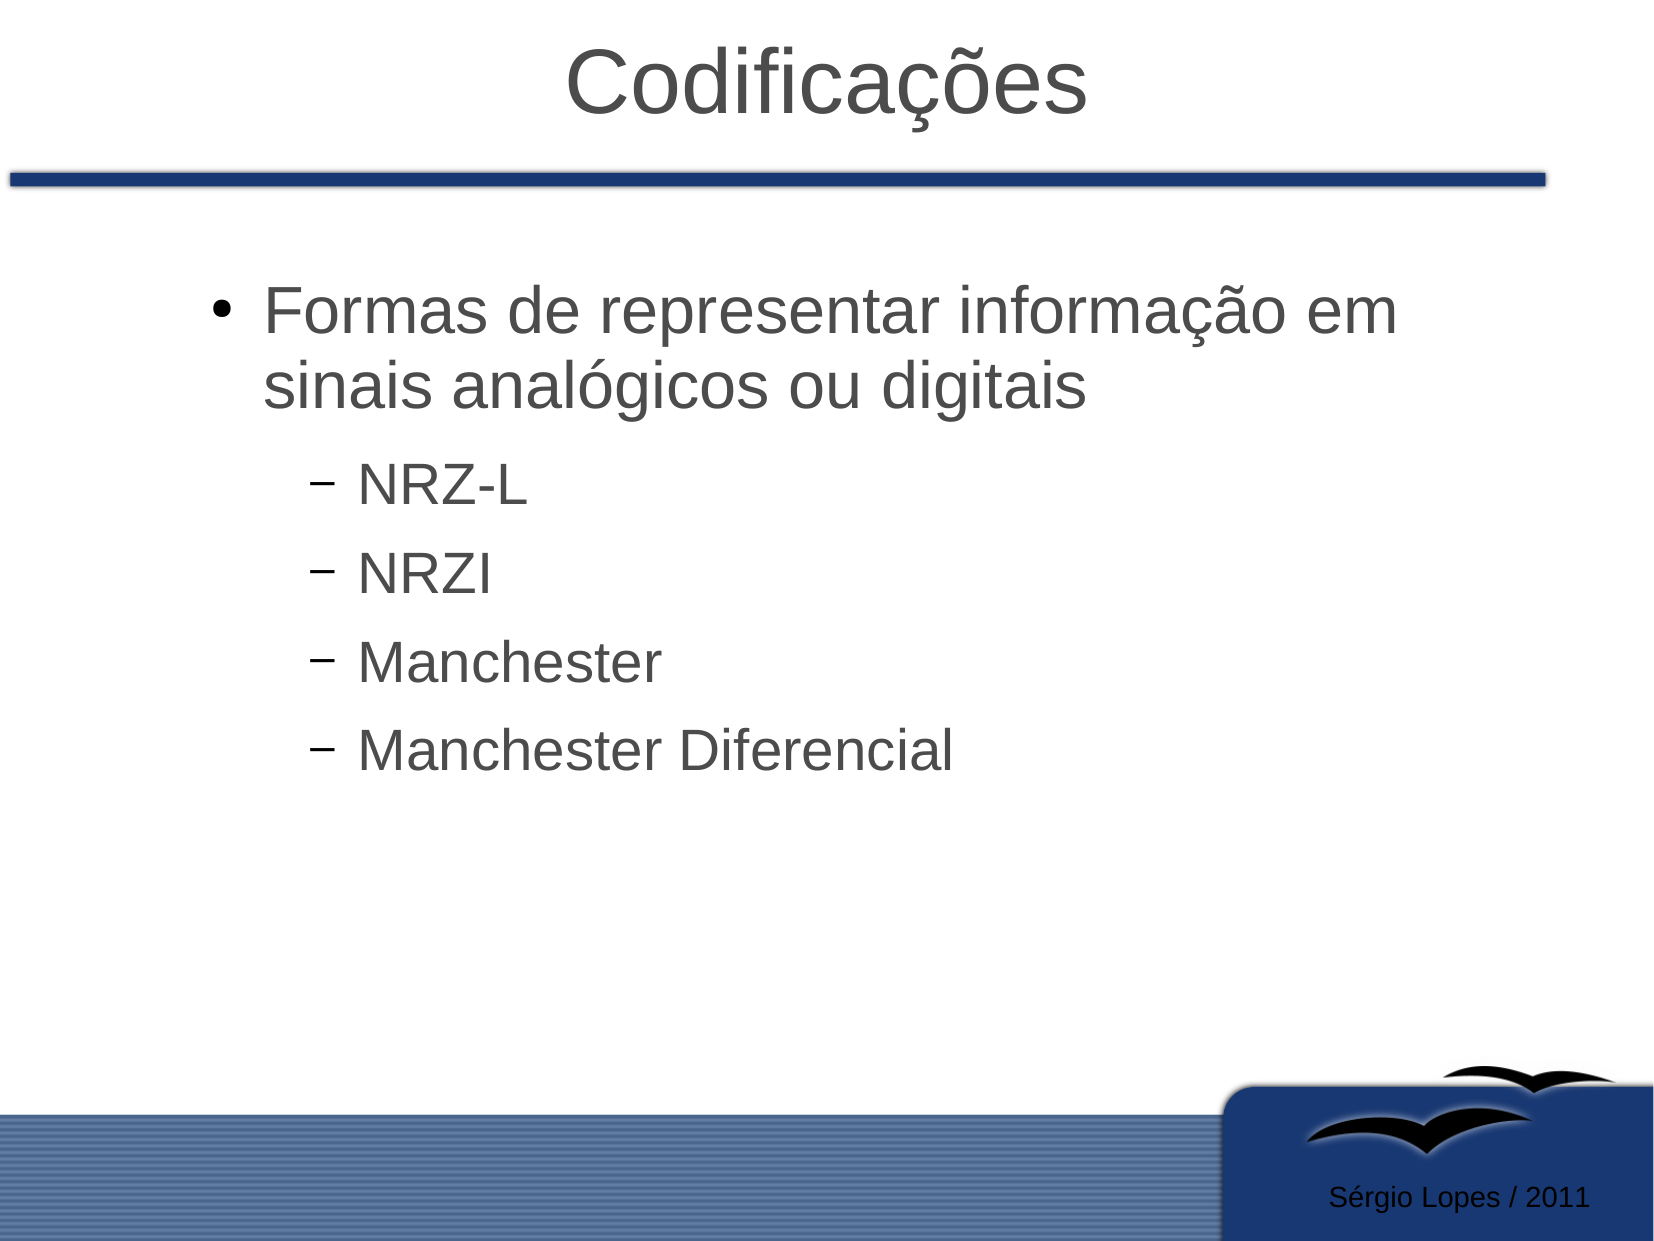

# Codificações
Formas de representar informação em sinais analógicos ou digitais
NRZ-L
NRZI
Manchester
Manchester Diferencial
Sérgio Lopes / 2011